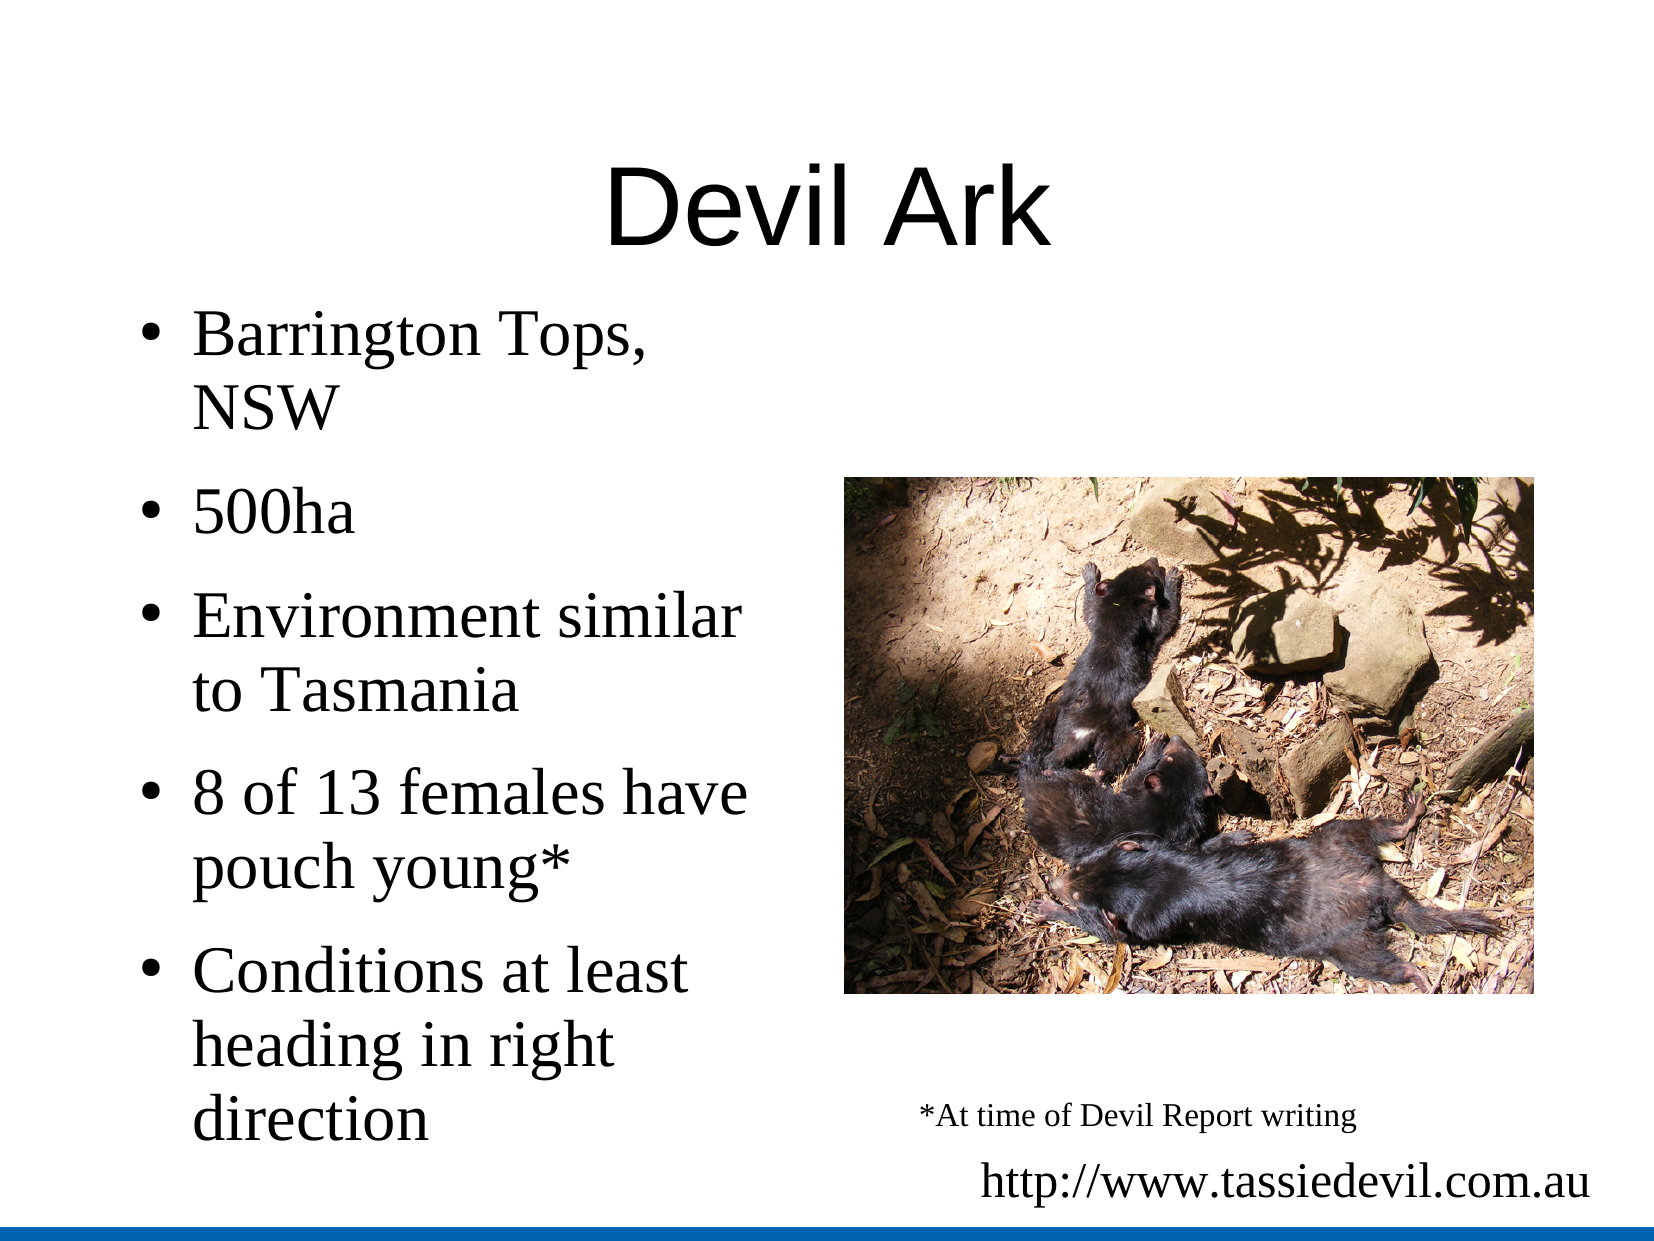

# Devil Ark
Barrington Tops, NSW
500ha
Environment similar to Tasmania
8 of 13 females have pouch young*
Conditions at least heading in right direction
*At time of Devil Report writing
http://www.tassiedevil.com.au